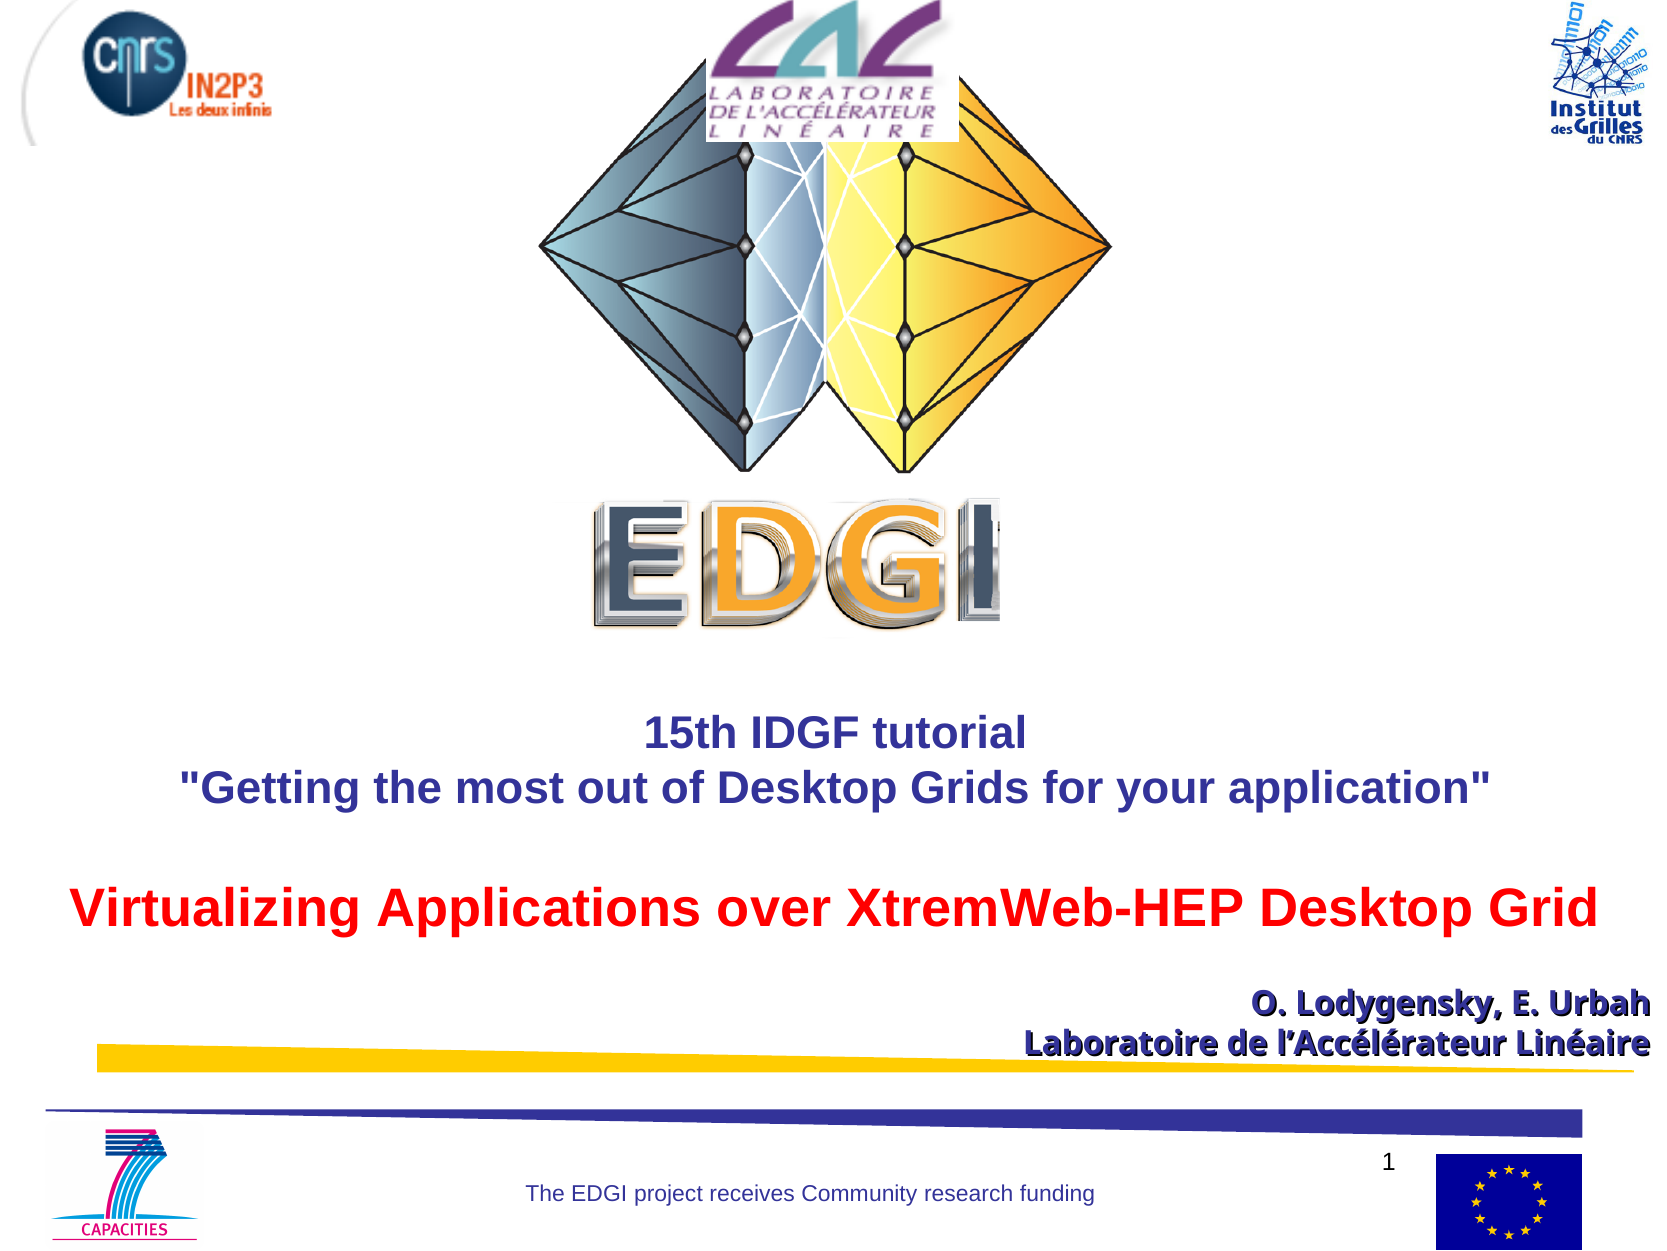

# 15th IDGF tutorial "Getting the most out of Desktop Grids for your application" Virtualizing Applications over XtremWeb-HEP Desktop Grid
O. Lodygensky, E. Urbah
Laboratoire de l’Accélérateur Linéaire
1